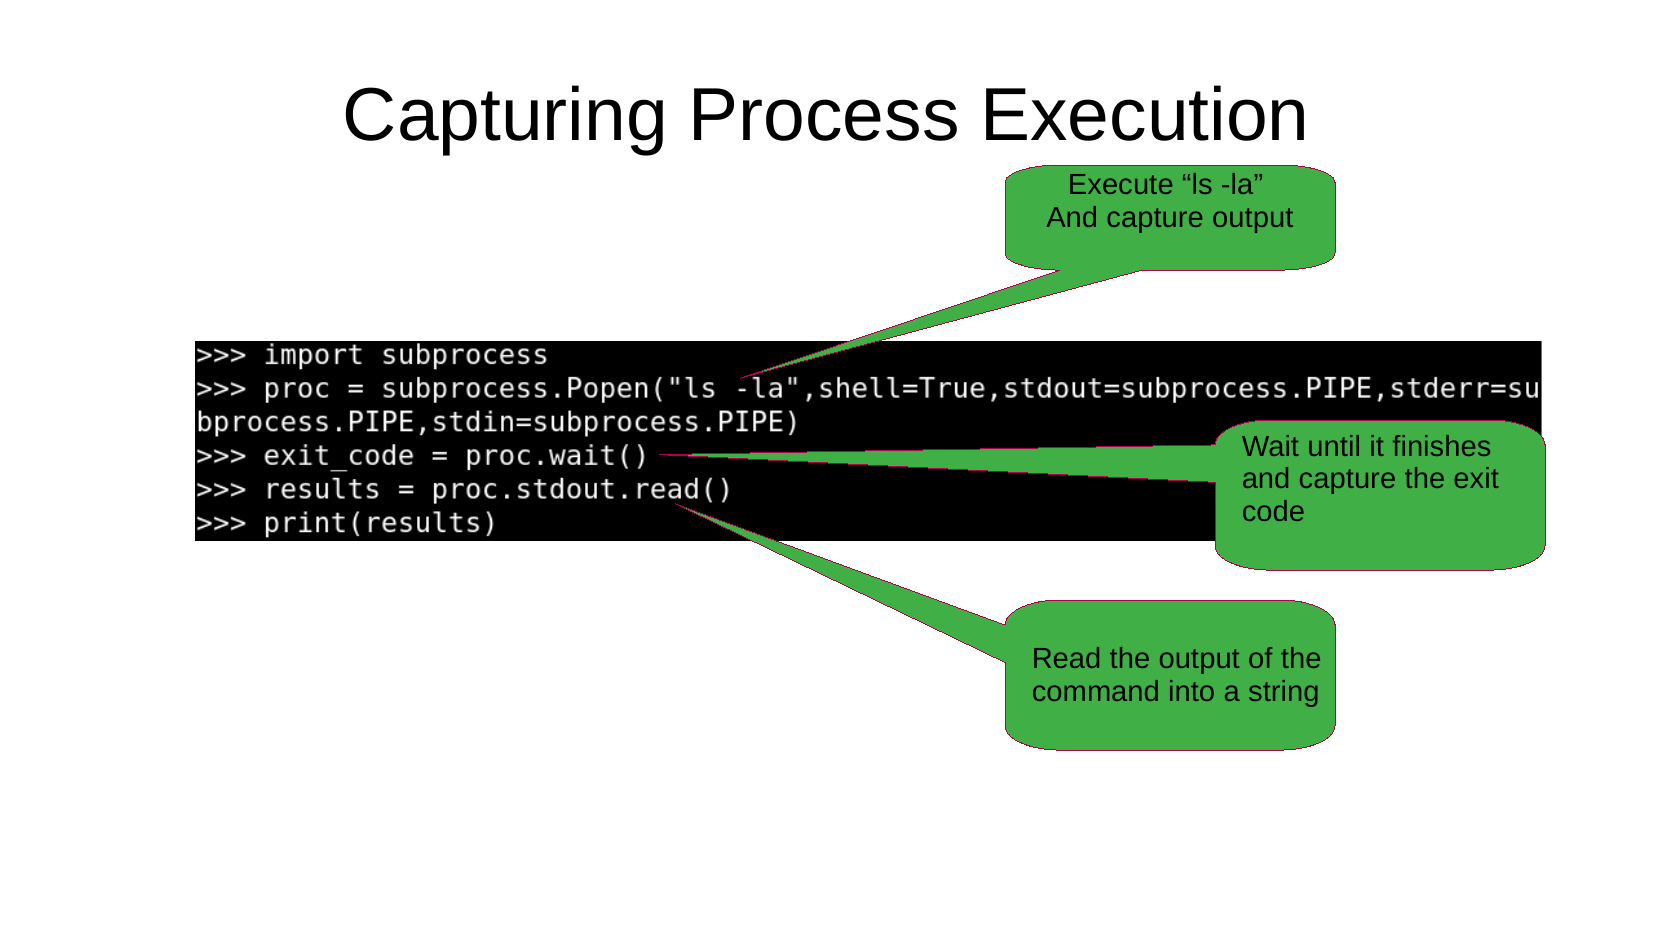

# Capturing Process Execution
Execute “ls -la”
And capture output
Wait until it finishes
and capture the exit
code
Read the output of the
command into a string